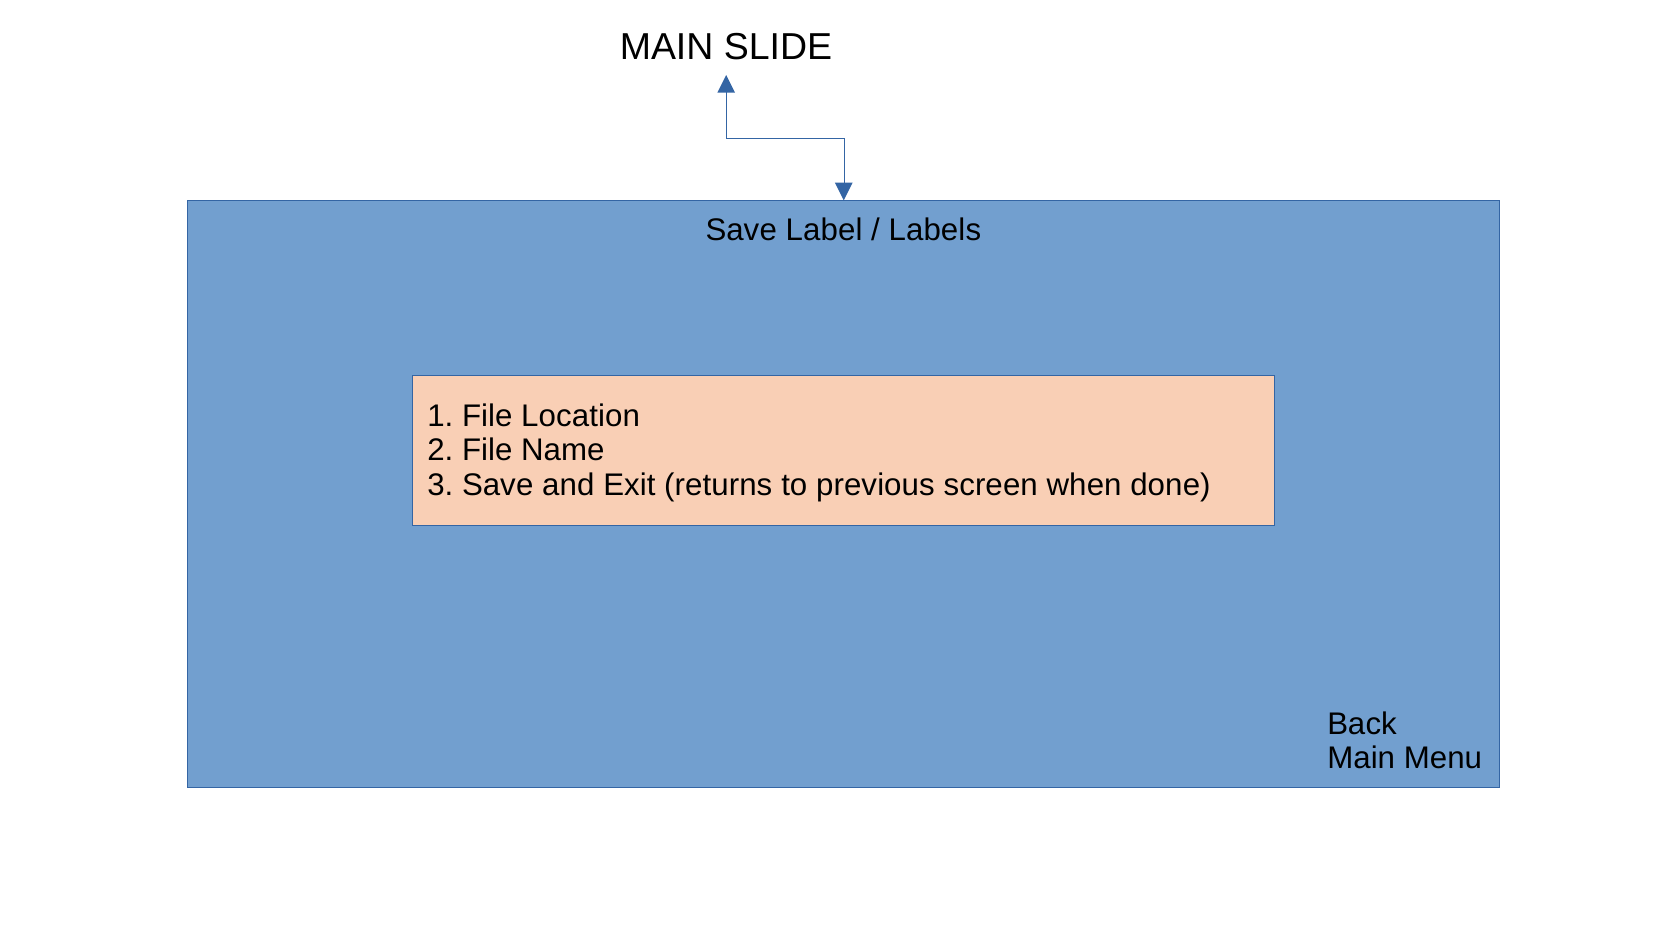

MAIN SLIDE
Save Label / Labels
															Back
															Main Menu
1. File Location
2. File Name
3. Save and Exit (returns to previous screen when done)